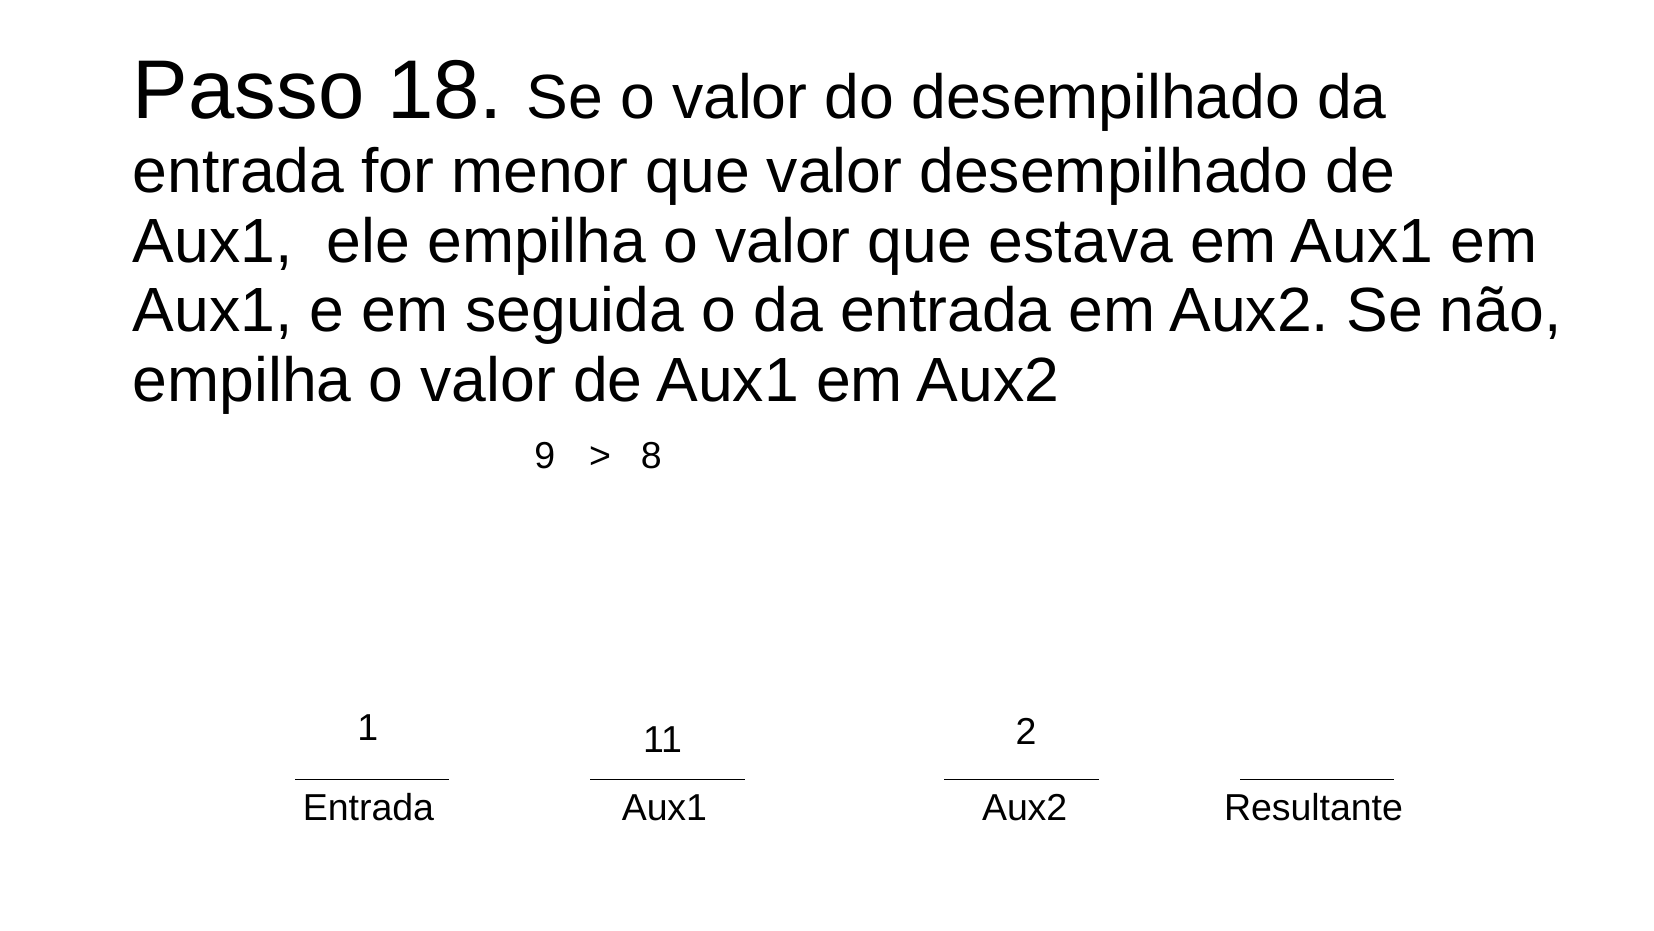

Passo 18. Se o valor do desempilhado da entrada for menor que valor desempilhado de Aux1, ele empilha o valor que estava em Aux1 em Aux1, e em seguida o da entrada em Aux2. Se não, empilha o valor de Aux1 em Aux2
9
>
8
1
2
11
Entrada
Aux1
Aux2
Resultante